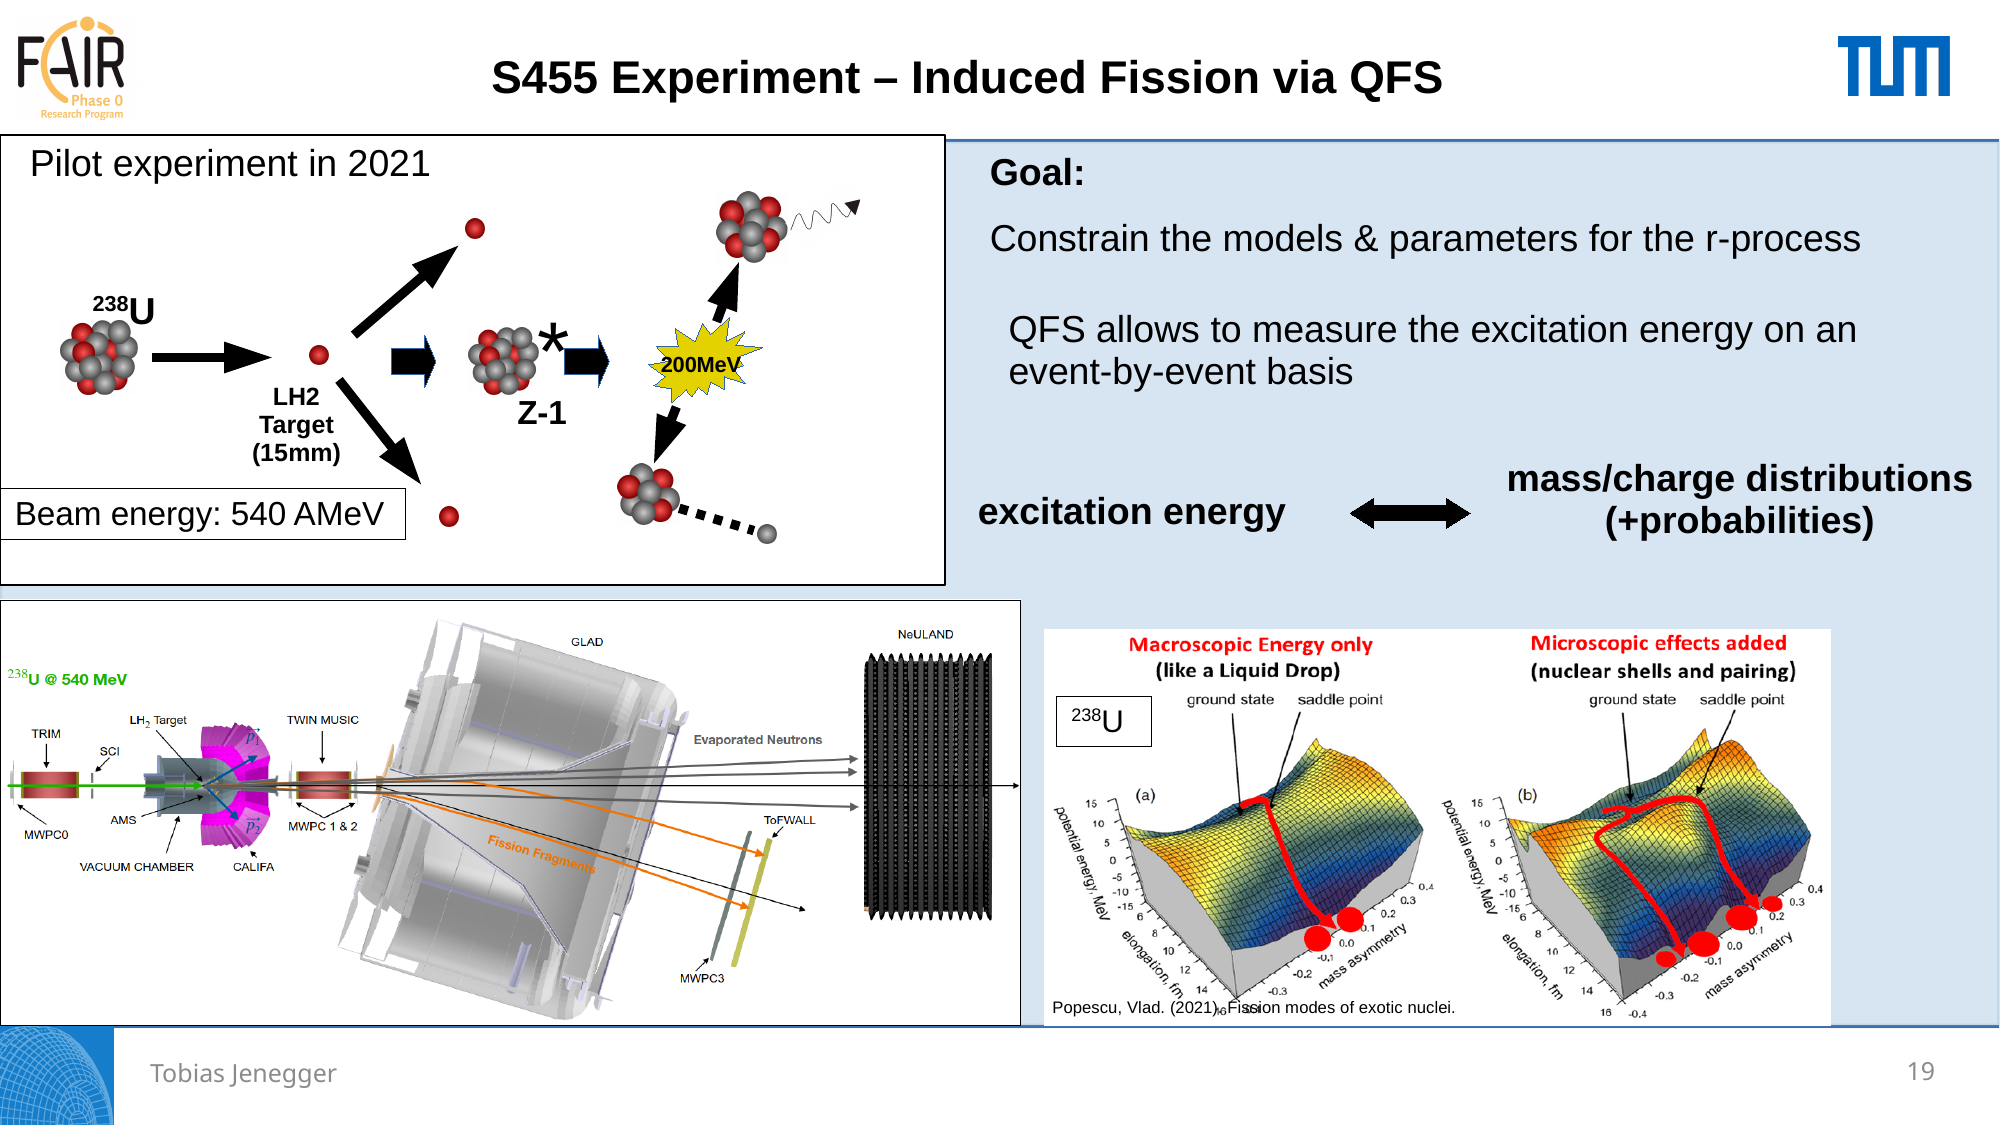

S455 Experiment – Induced Fission via QFS
238U
*
Z-1
200MeV
LH2 Target (15mm)
Beam energy: 540 AMeV
Pilot experiment in 2021
Goal:
Constrain the models & parameters for the r-process
Pilot experiment
QFS allows to measure the excitation energy on an event-by-event basis
mass/charge distributions
(+probabilities)
excitation energy
238U
Popescu, Vlad. (2021). Fission modes of exotic nuclei.
19